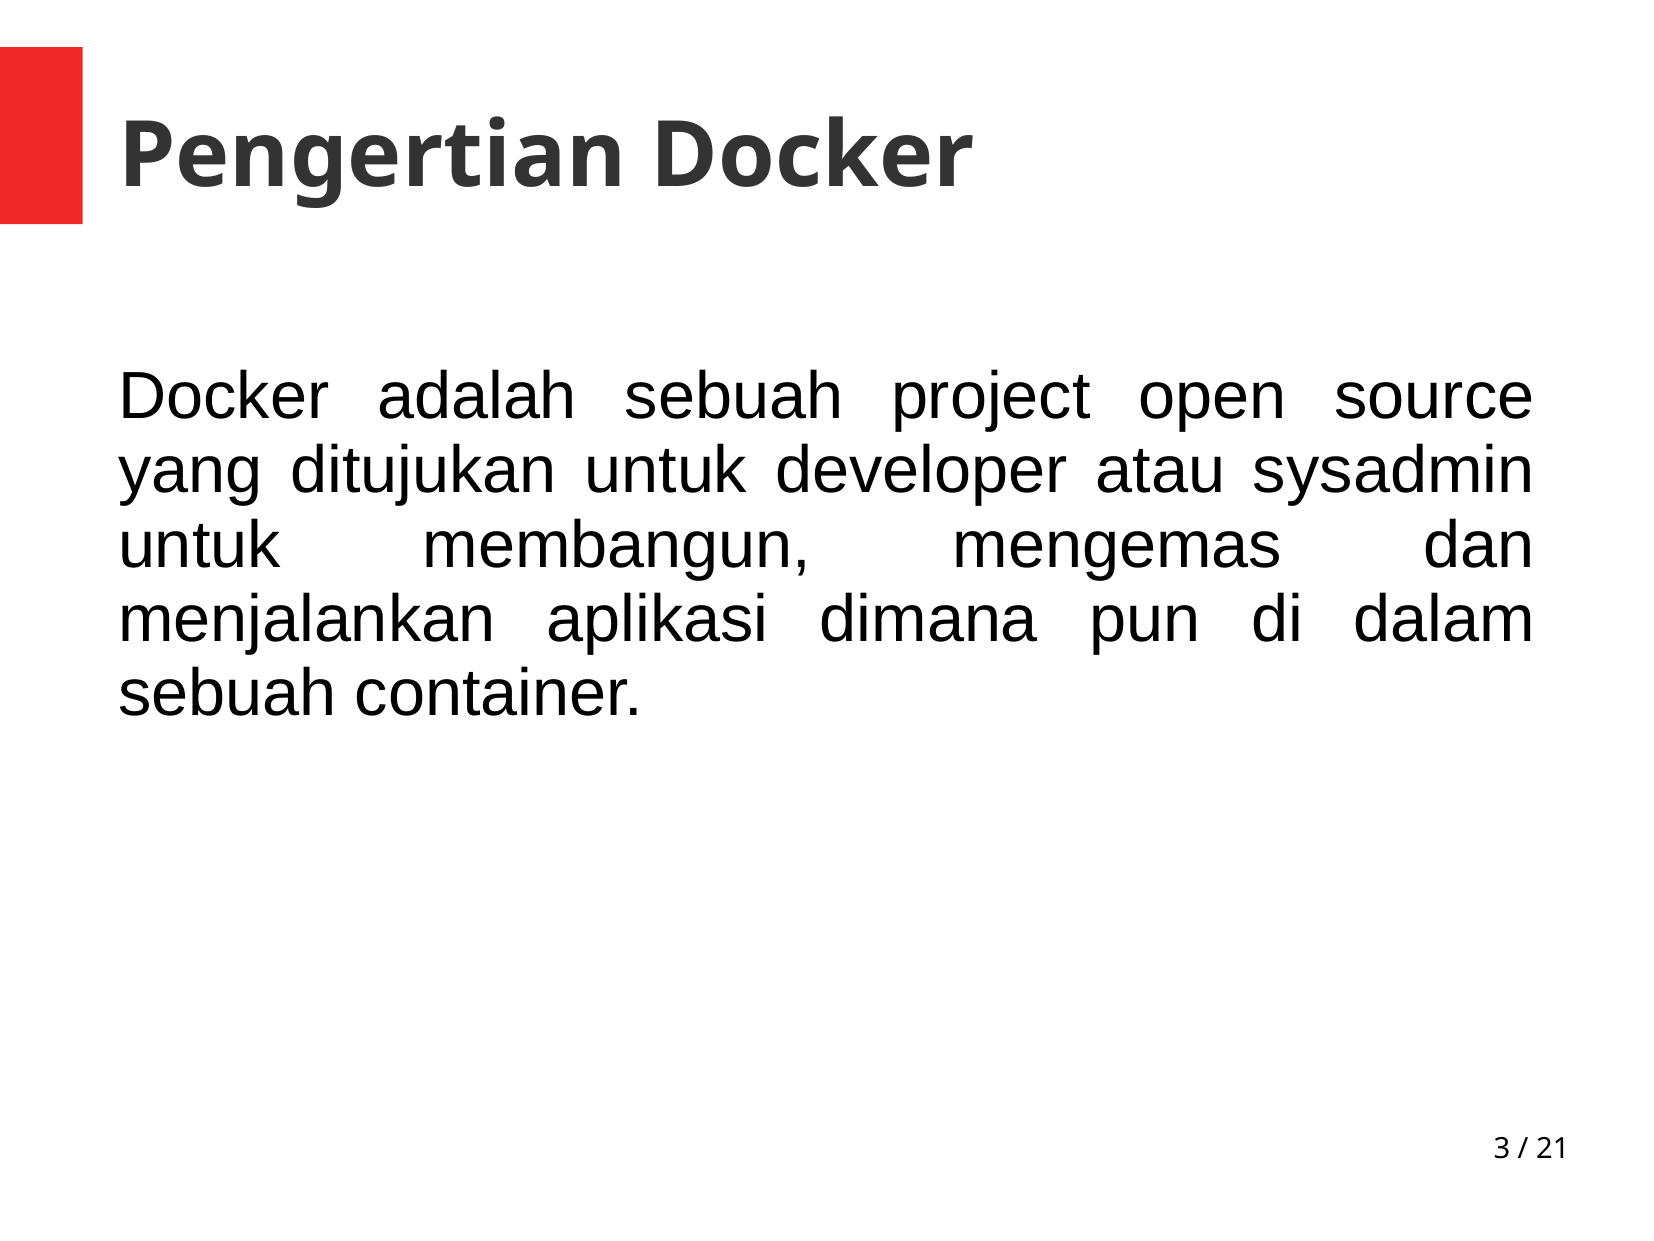

# Pengertian Docker
Docker adalah sebuah project open source yang ditujukan untuk developer atau sysadmin untuk membangun, mengemas dan menjalankan aplikasi dimana pun di dalam sebuah container.
3